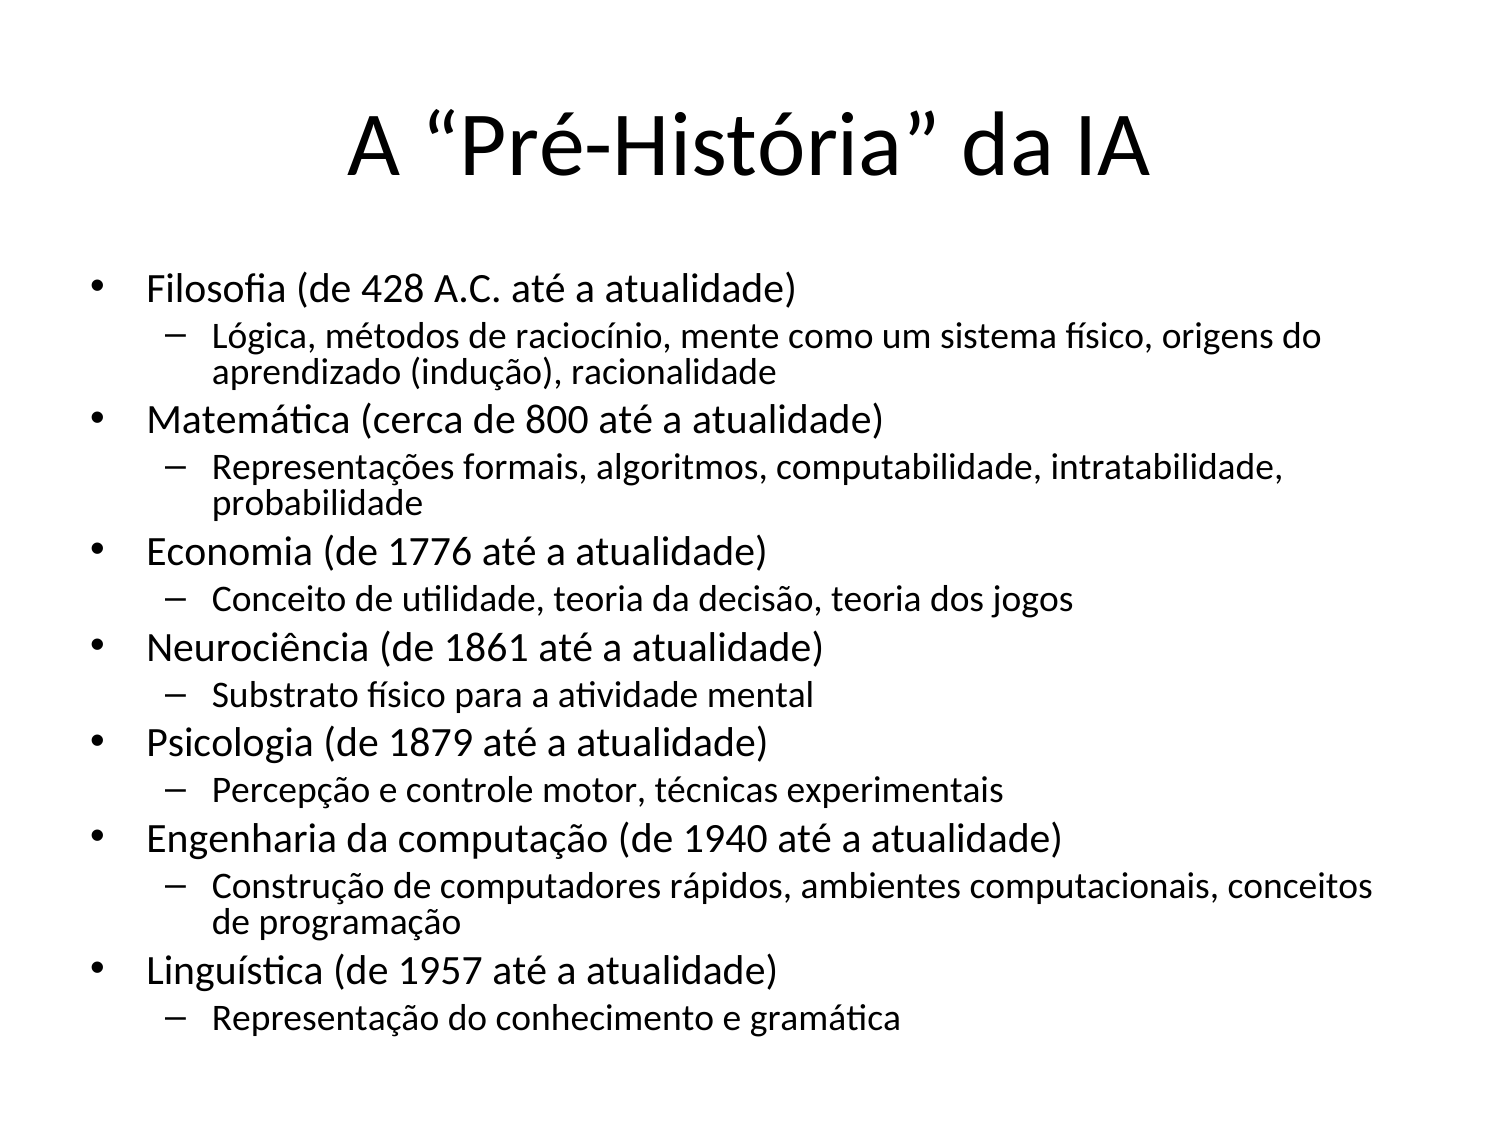

# A “Pré-História” da IA
Filosofia (de 428 A.C. até a atualidade)
Lógica, métodos de raciocínio, mente como um sistema físico, origens do aprendizado (indução), racionalidade
Matemática (cerca de 800 até a atualidade)
Representações formais, algoritmos, computabilidade, intratabilidade, probabilidade
Economia (de 1776 até a atualidade)
Conceito de utilidade, teoria da decisão, teoria dos jogos
Neurociência (de 1861 até a atualidade)
Substrato físico para a atividade mental
Psicologia (de 1879 até a atualidade)
Percepção e controle motor, técnicas experimentais
Engenharia da computação (de 1940 até a atualidade)
Construção de computadores rápidos, ambientes computacionais, conceitos de programação
Linguística (de 1957 até a atualidade)
Representação do conhecimento e gramática